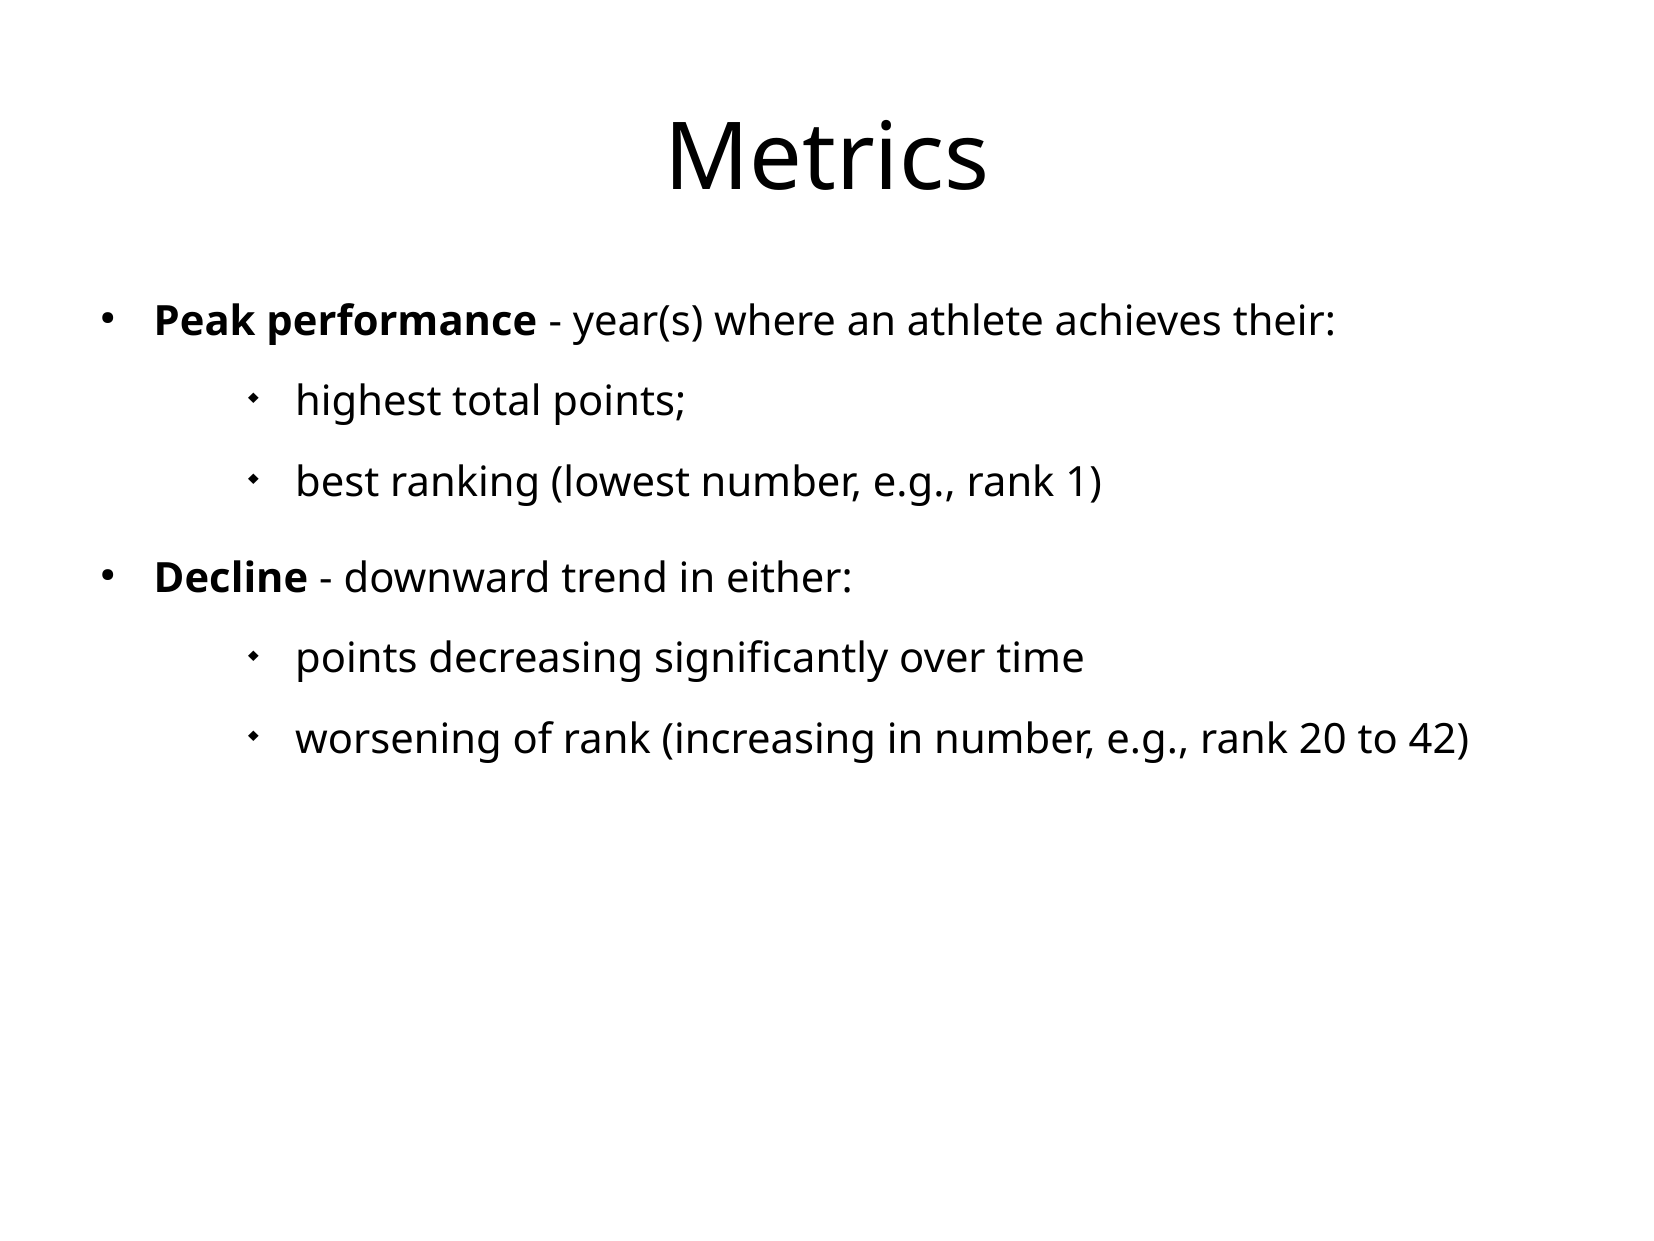

# Metrics
Peak performance - year(s) where an athlete achieves their:
highest total points;
best ranking (lowest number, e.g., rank 1)
Decline - downward trend in either:
points decreasing significantly over time
worsening of rank (increasing in number, e.g., rank 20 to 42)